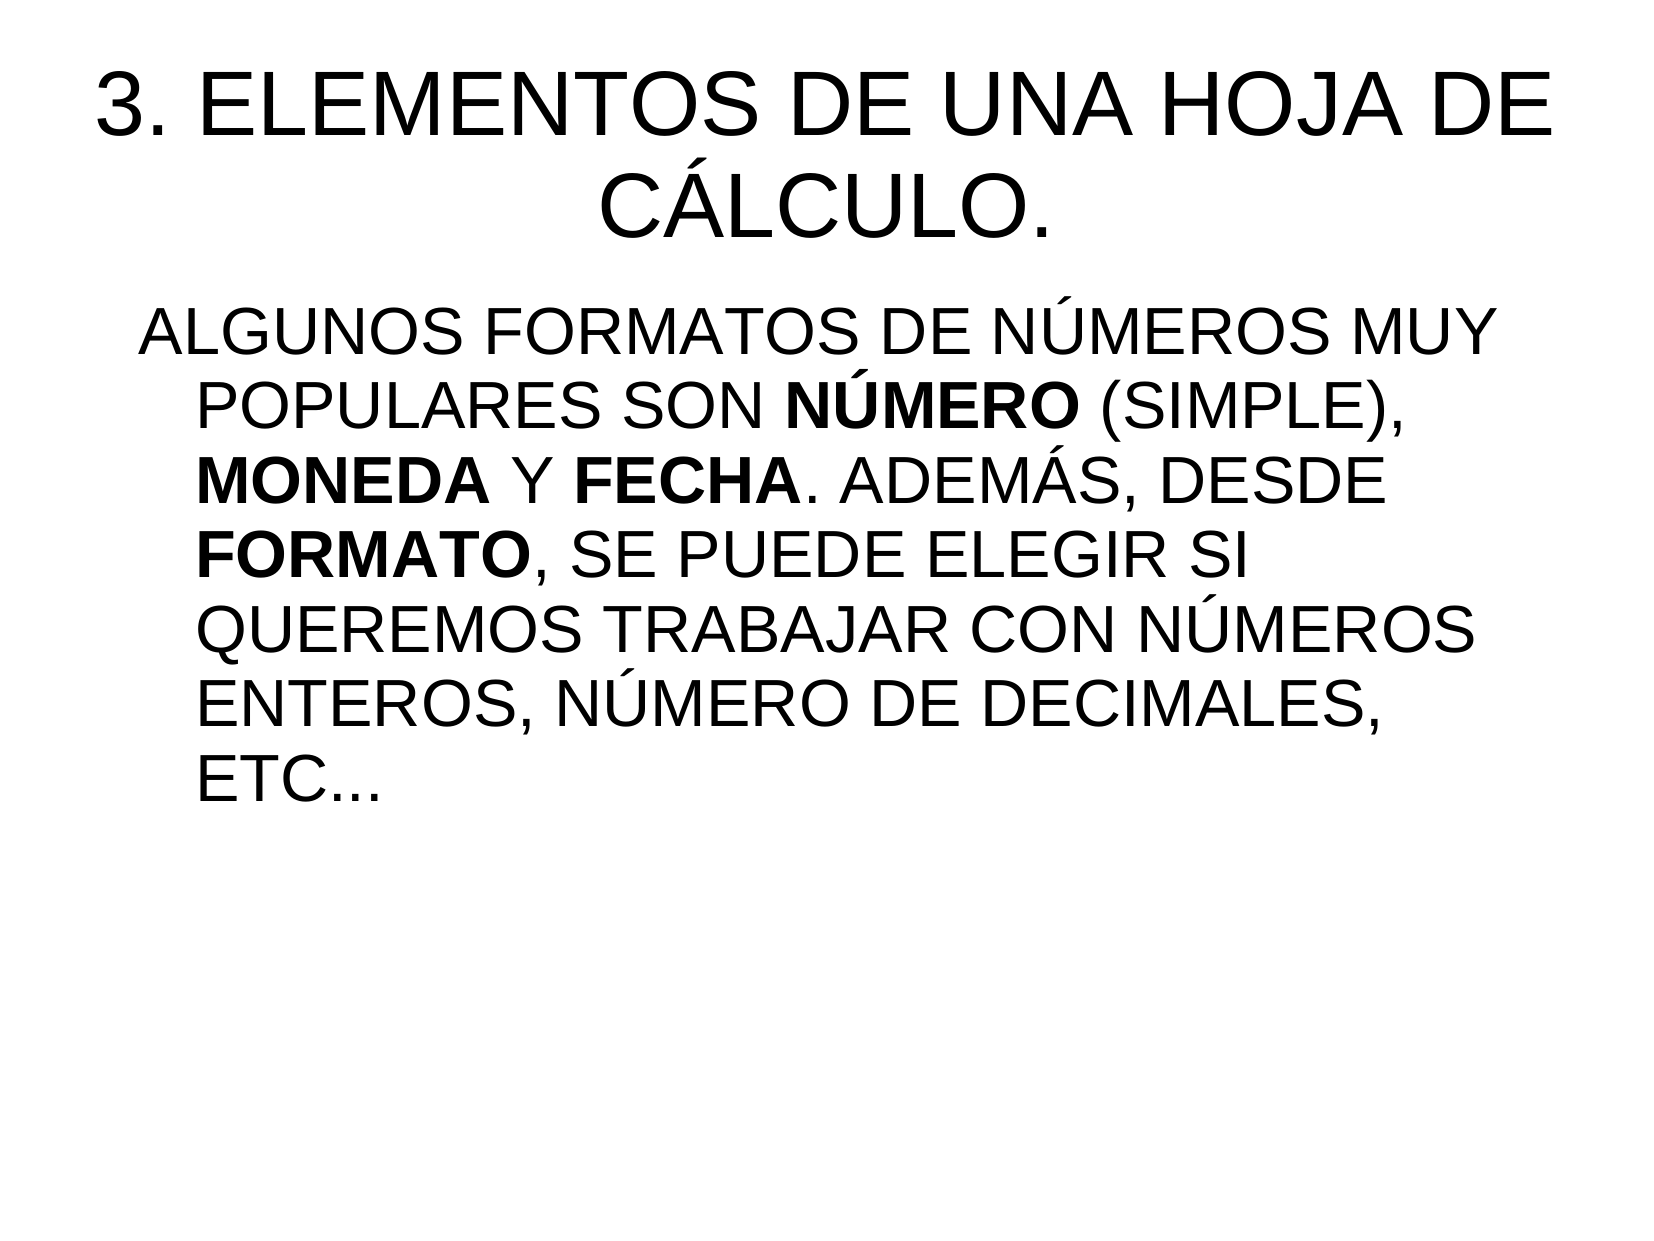

# 3. ELEMENTOS DE UNA HOJA DE CÁLCULO.
ALGUNOS FORMATOS DE NÚMEROS MUY POPULARES SON NÚMERO (SIMPLE), MONEDA Y FECHA. ADEMÁS, DESDE FORMATO, SE PUEDE ELEGIR SI QUEREMOS TRABAJAR CON NÚMEROS ENTEROS, NÚMERO DE DECIMALES, ETC...